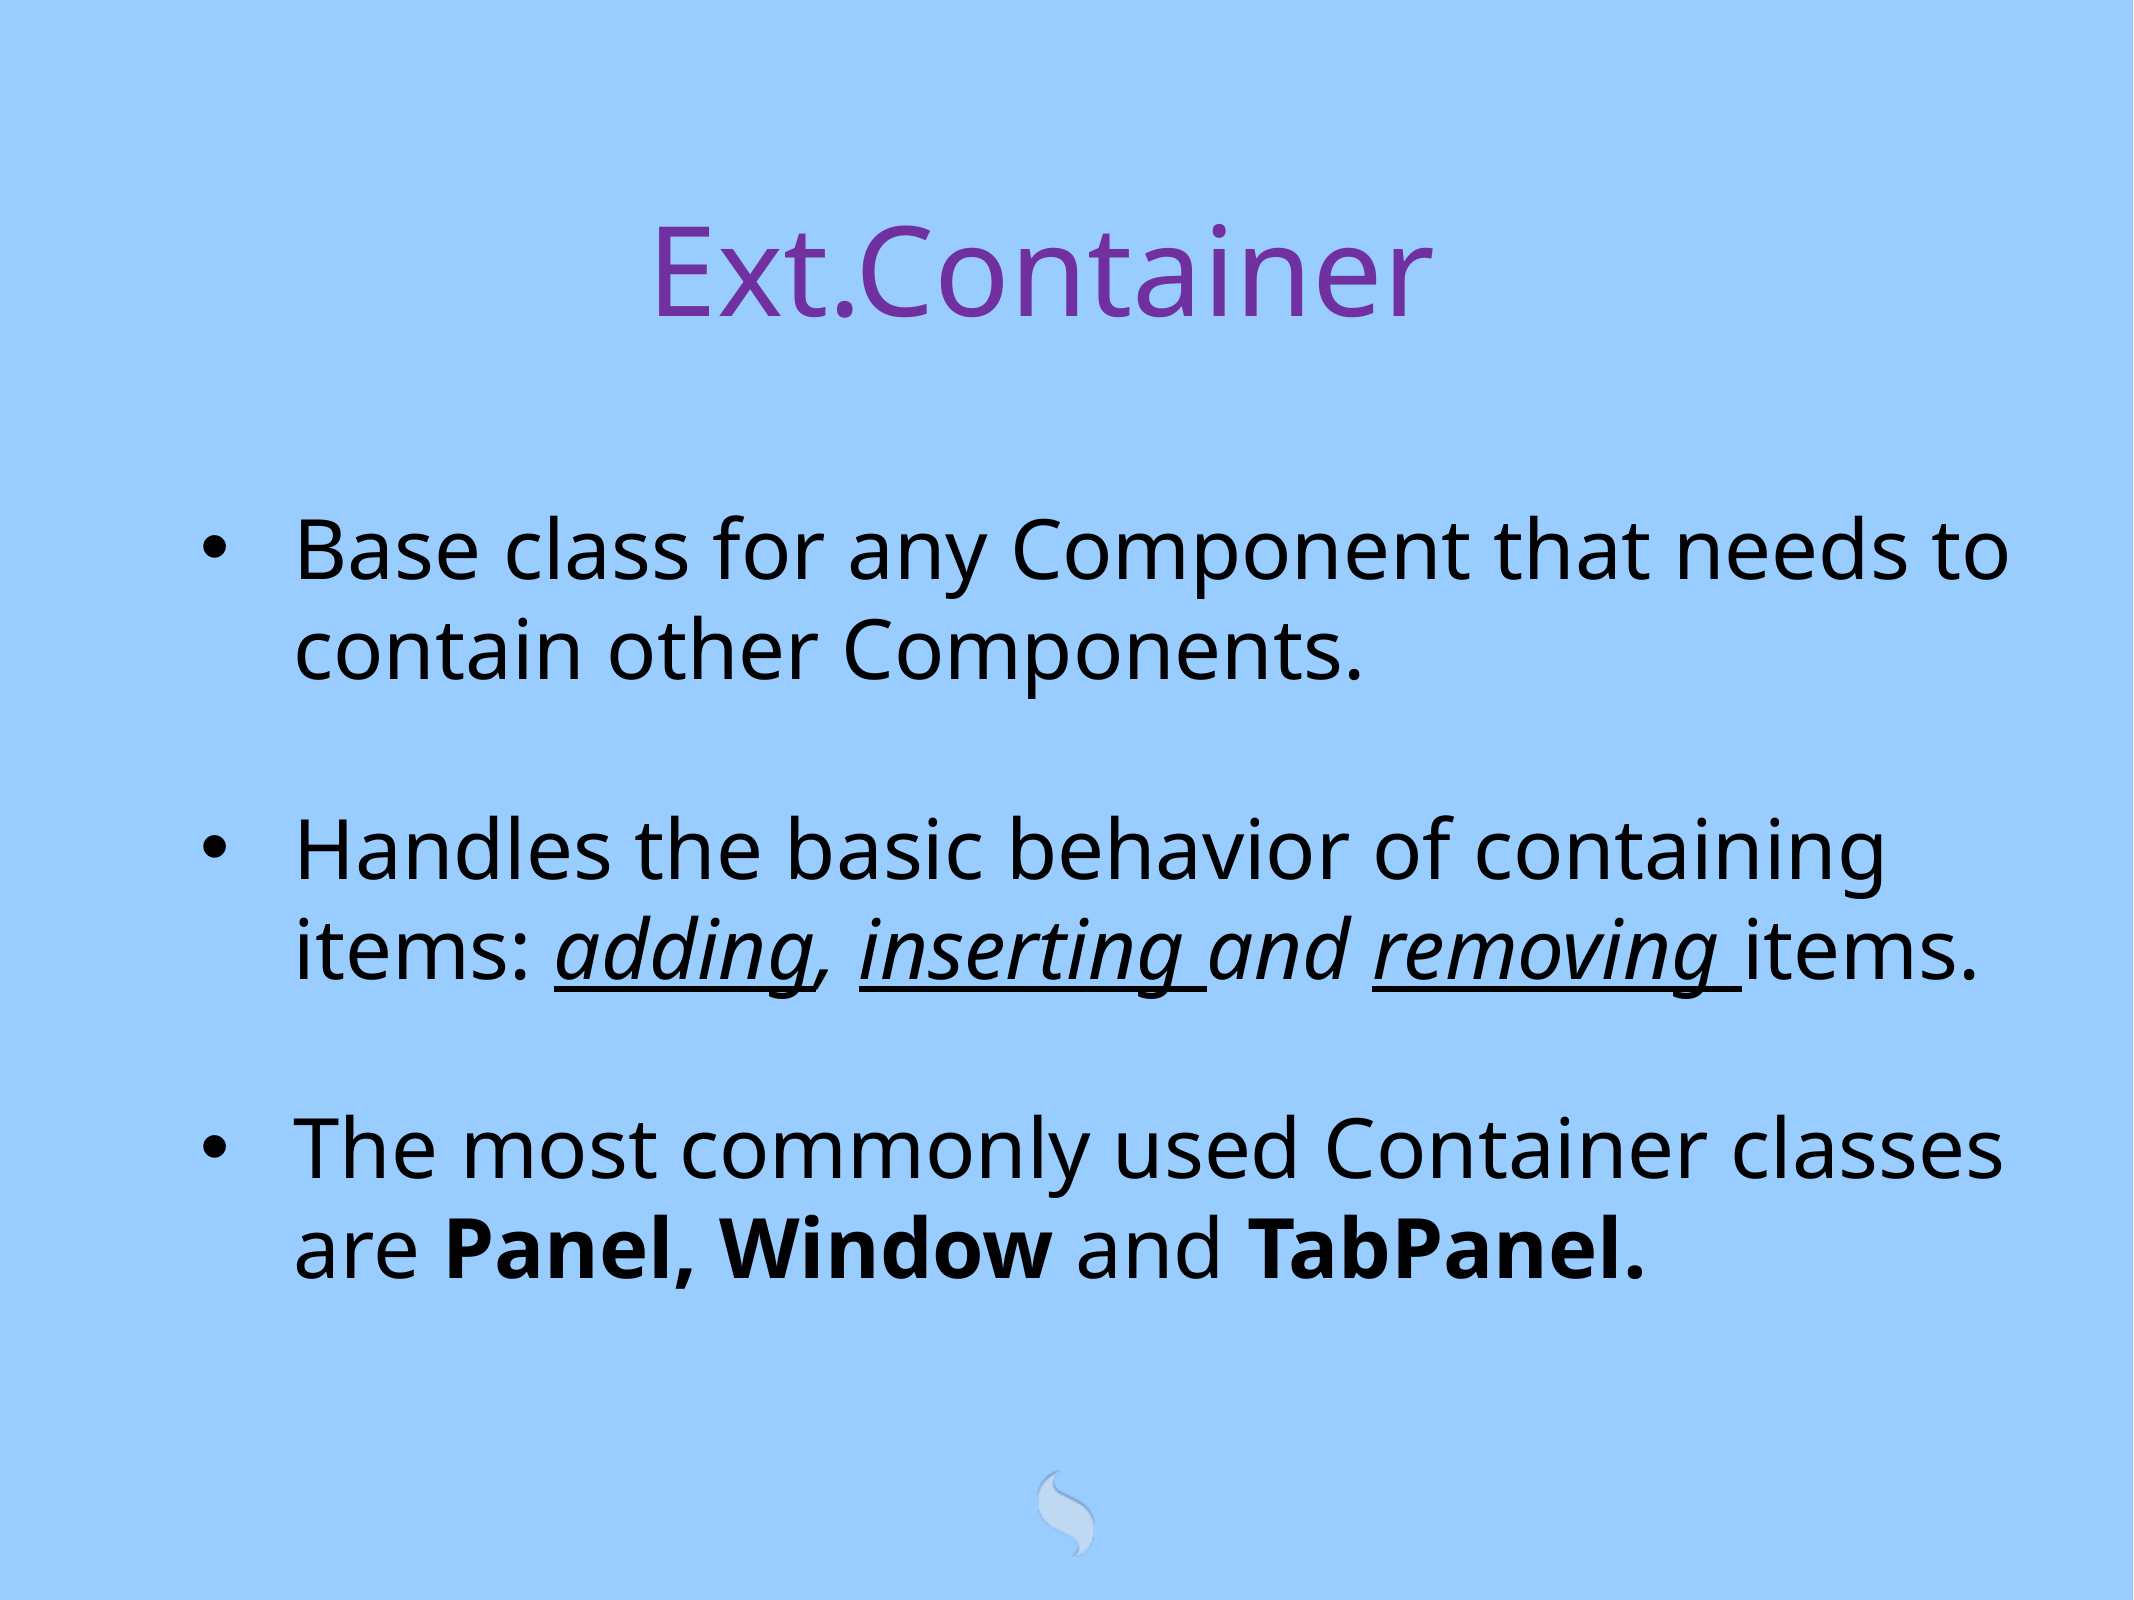

Ext.Container
Base class for any Component that needs to contain other Components.
Handles the basic behavior of containing items: adding, inserting and removing items.
The most commonly used Container classes are Panel, Window and TabPanel.